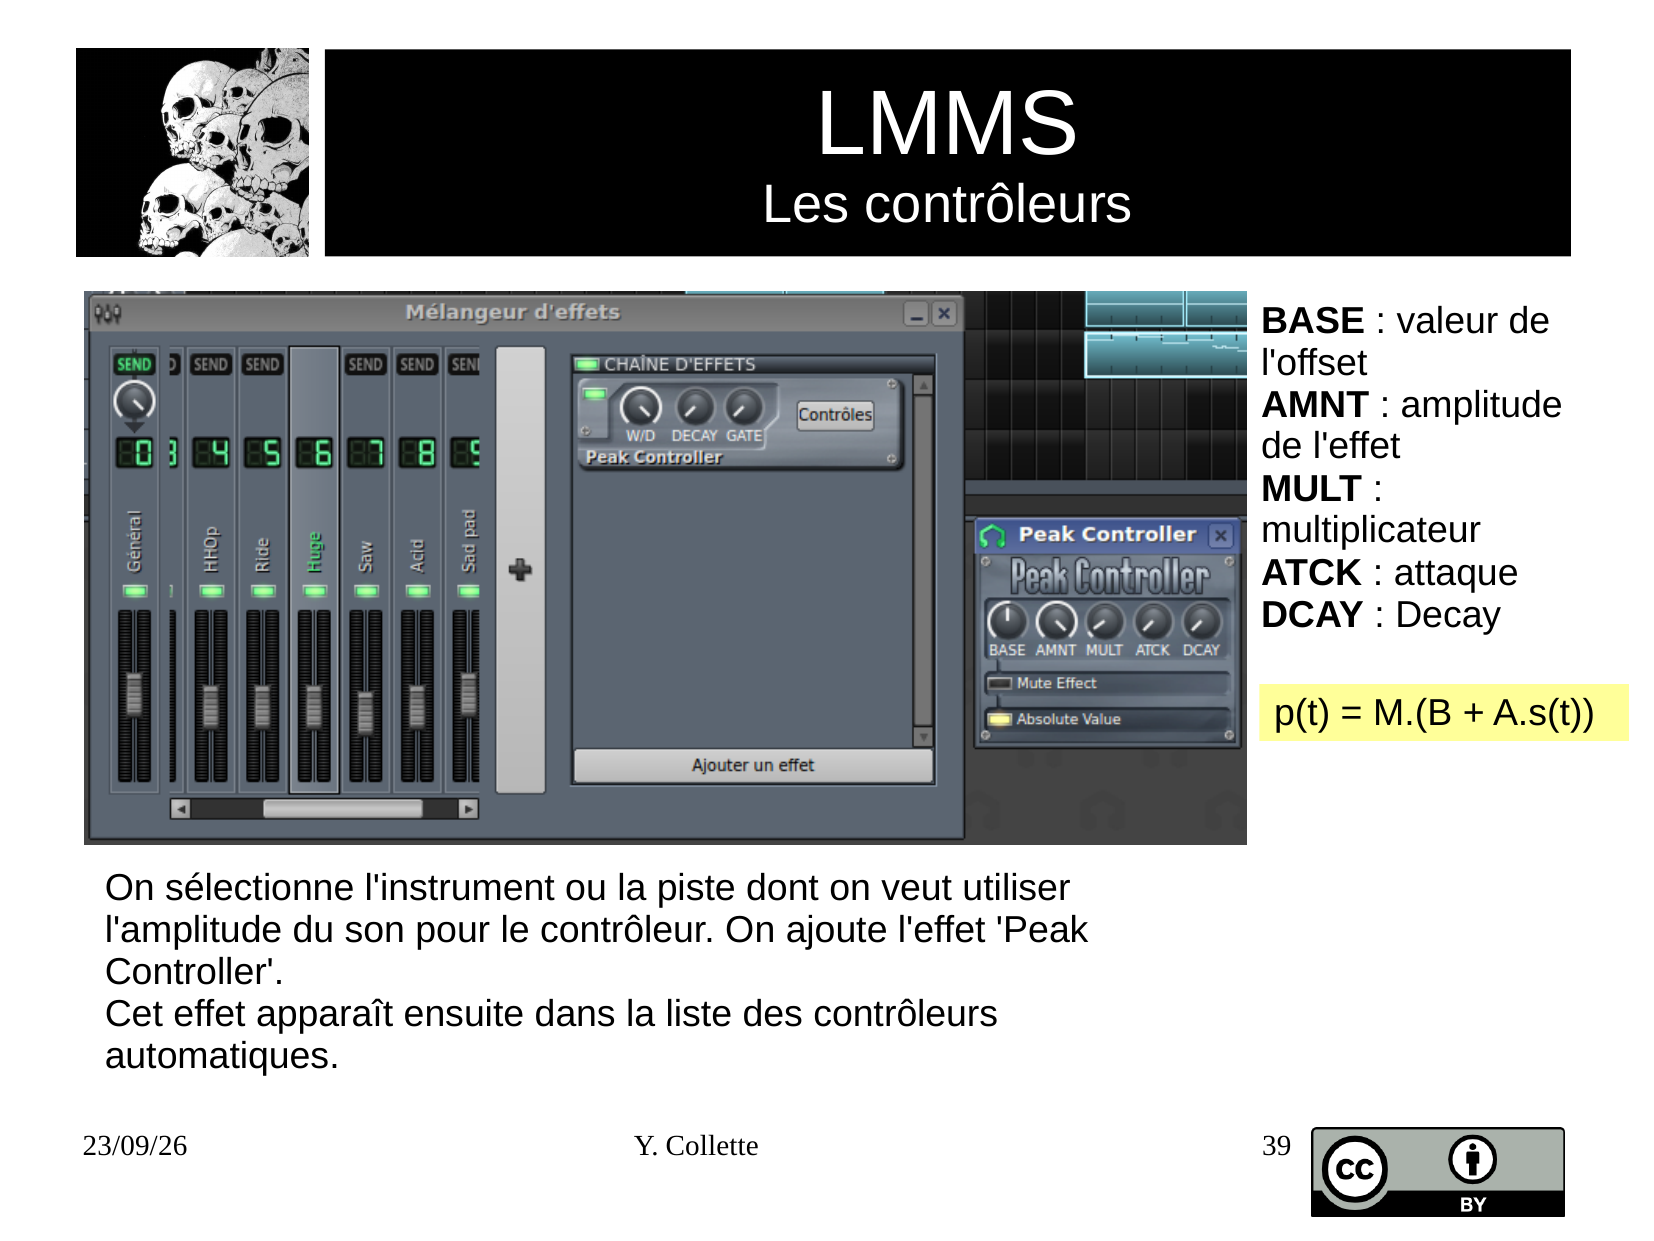

# LMMS Les contrôleurs
BASE : valeur de l'offset
AMNT : amplitude de l'effet
MULT : multiplicateur
ATCK : attaque
DCAY : Decay
p(t) = M.(B + A.s(t))
On sélectionne l'instrument ou la piste dont on veut utiliser l'amplitude du son pour le contrôleur. On ajoute l'effet 'Peak Controller'.
Cet effet apparaît ensuite dans la liste des contrôleurs automatiques.
Y. Collette
39